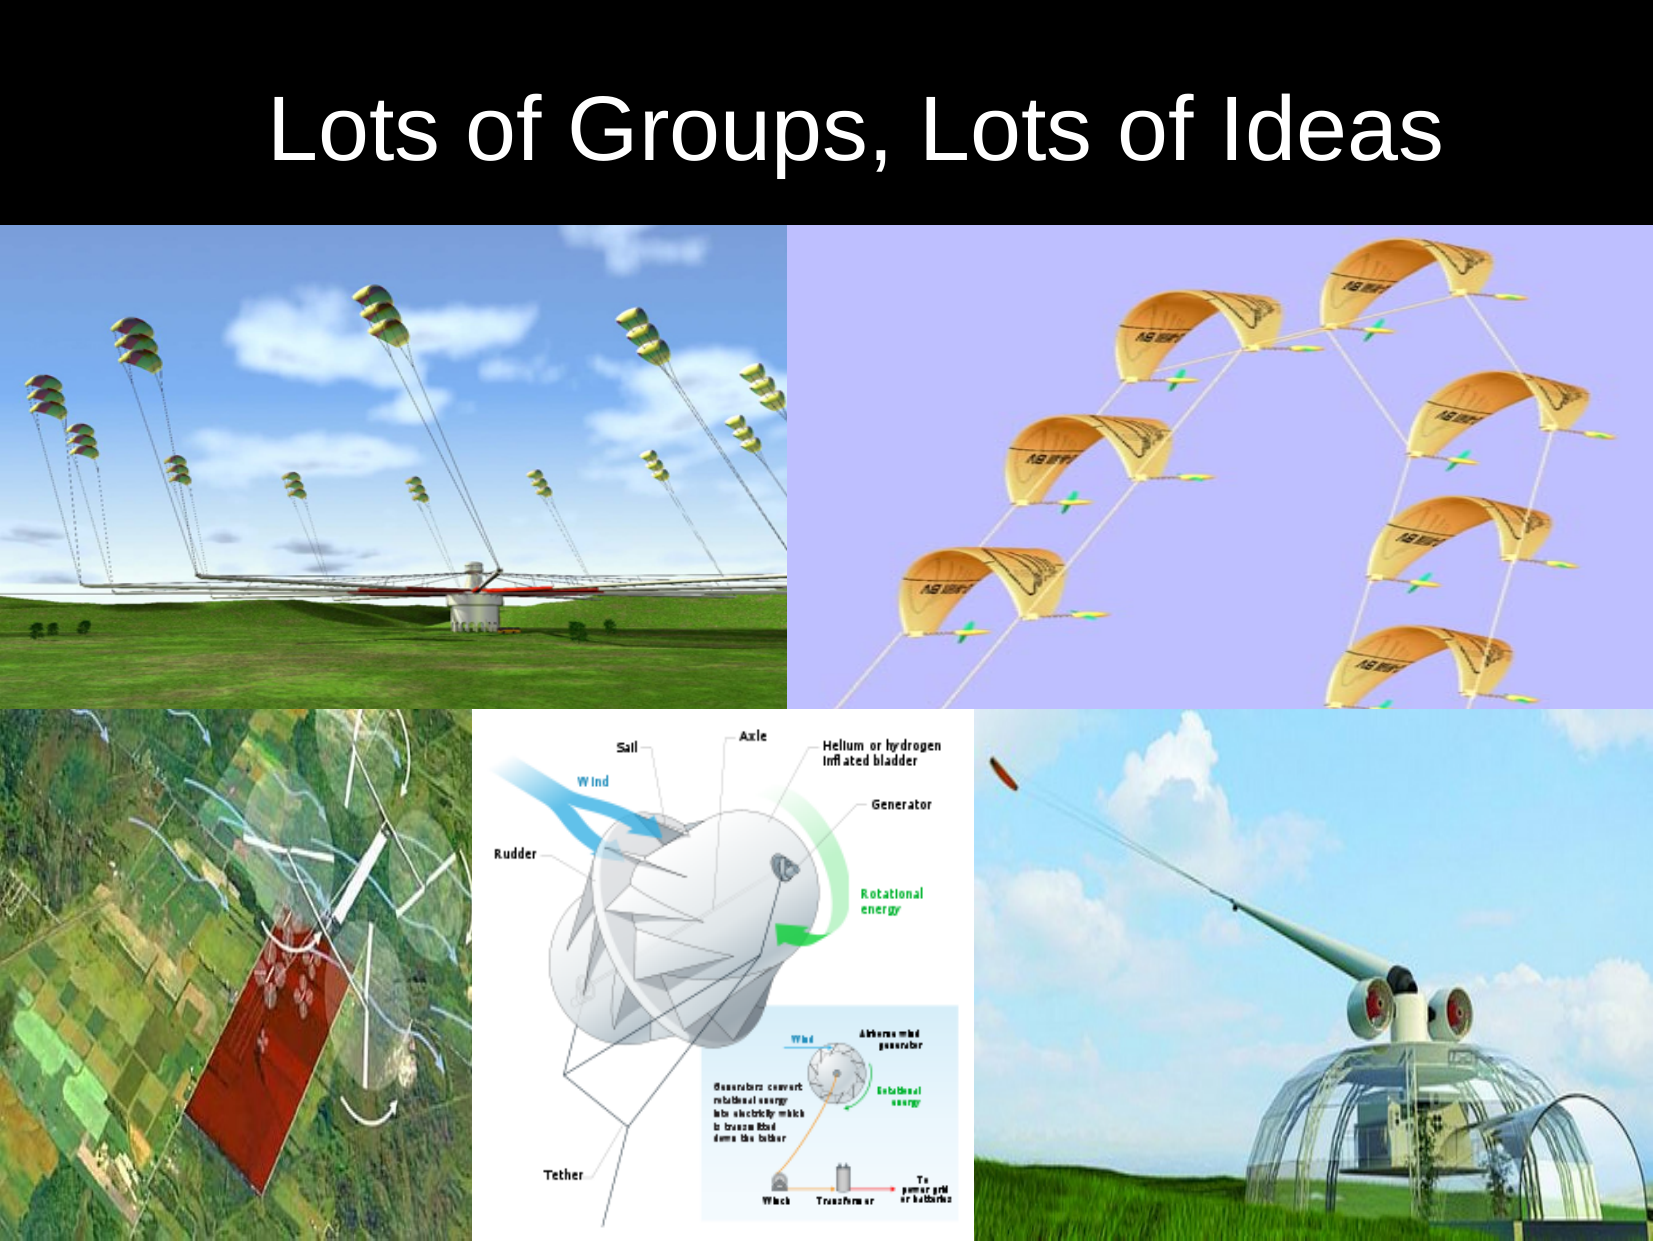

# Lots of Groups, Lots of Ideas